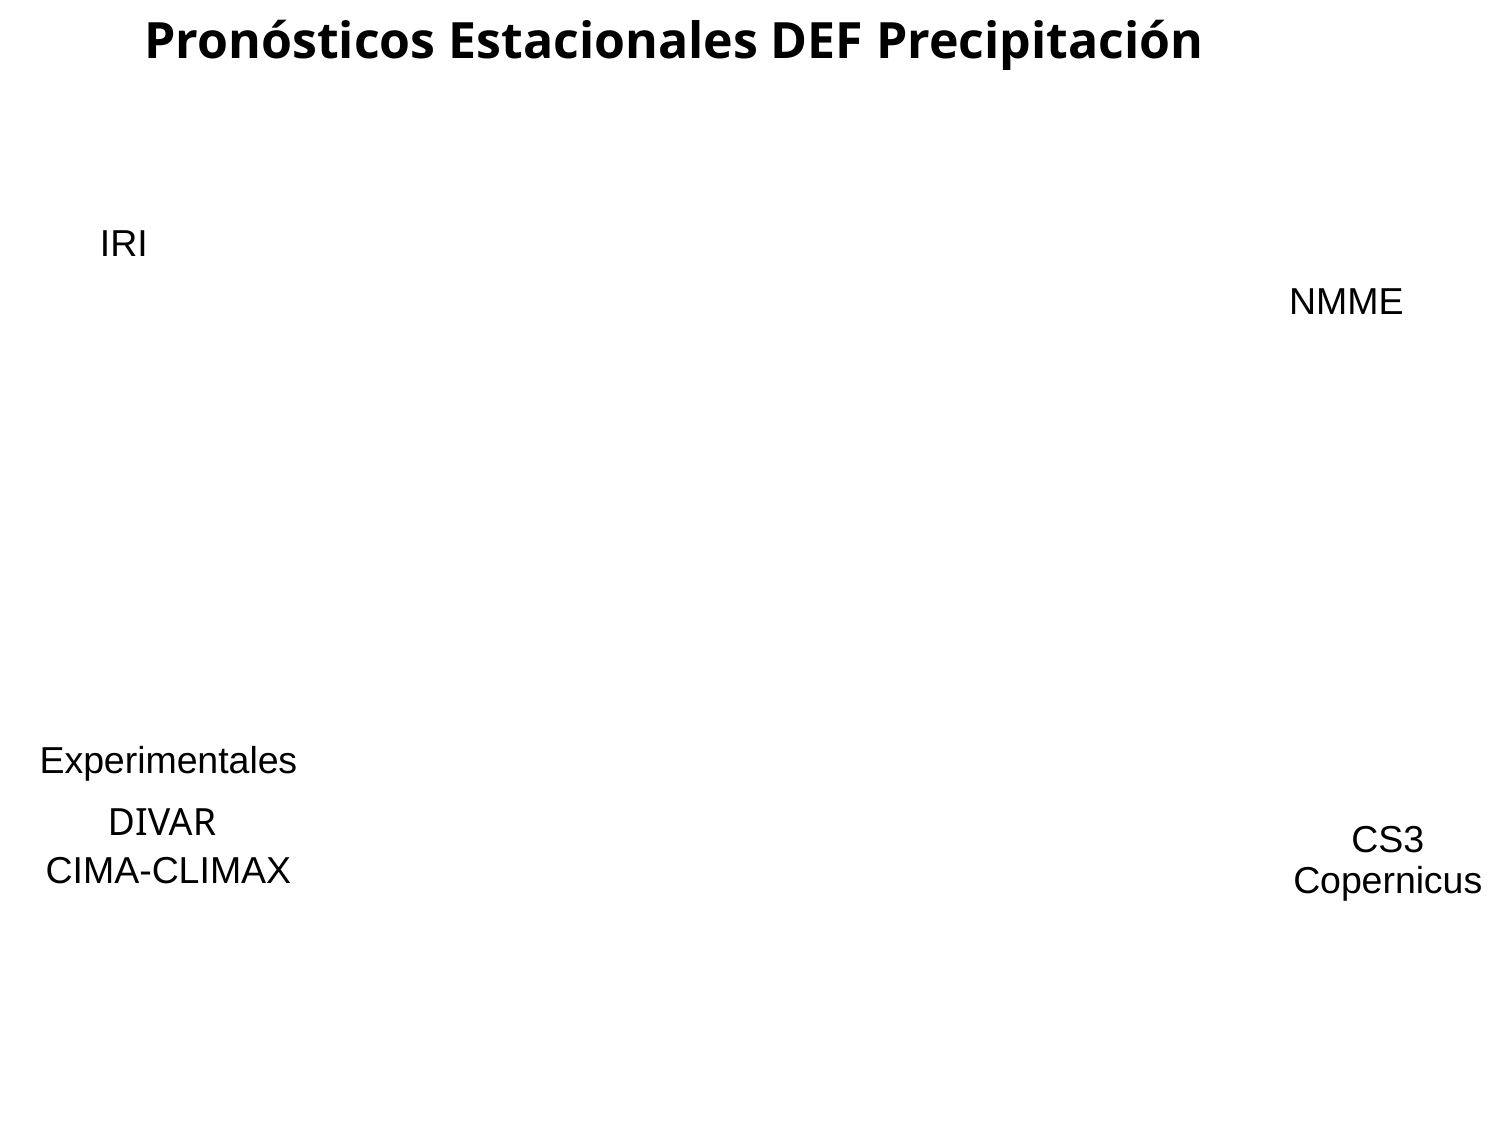

Pronósticos Estacionales DEF Precipitación
IRI
NMME
Experimentales
DIVAR
CIMA-CLIMAX
CS3
Copernicus